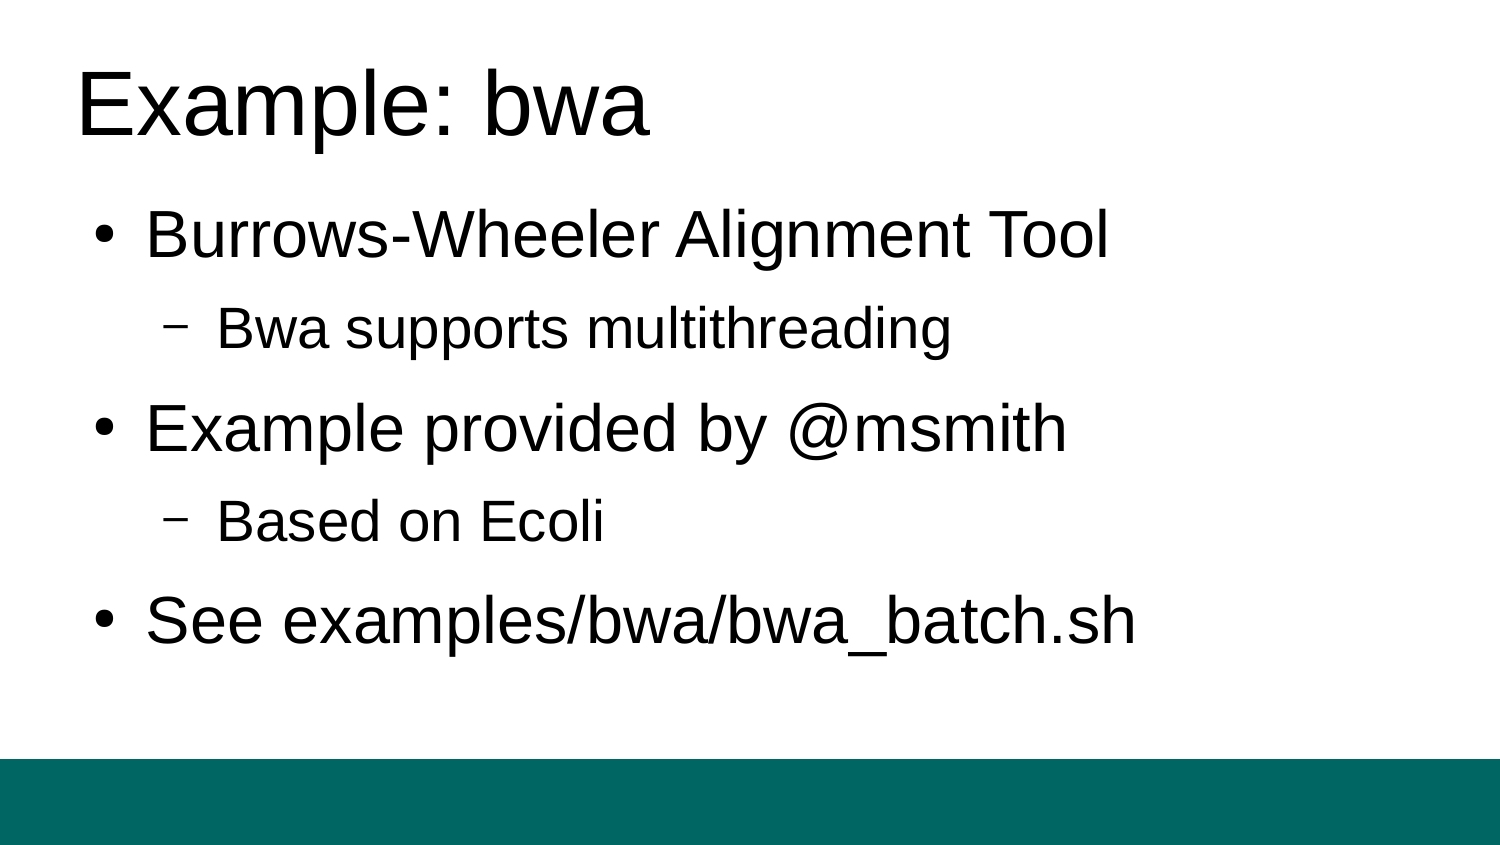

# Example: bwa
Burrows-Wheeler Alignment Tool
Bwa supports multithreading
Example provided by @msmith
Based on Ecoli
See examples/bwa/bwa_batch.sh